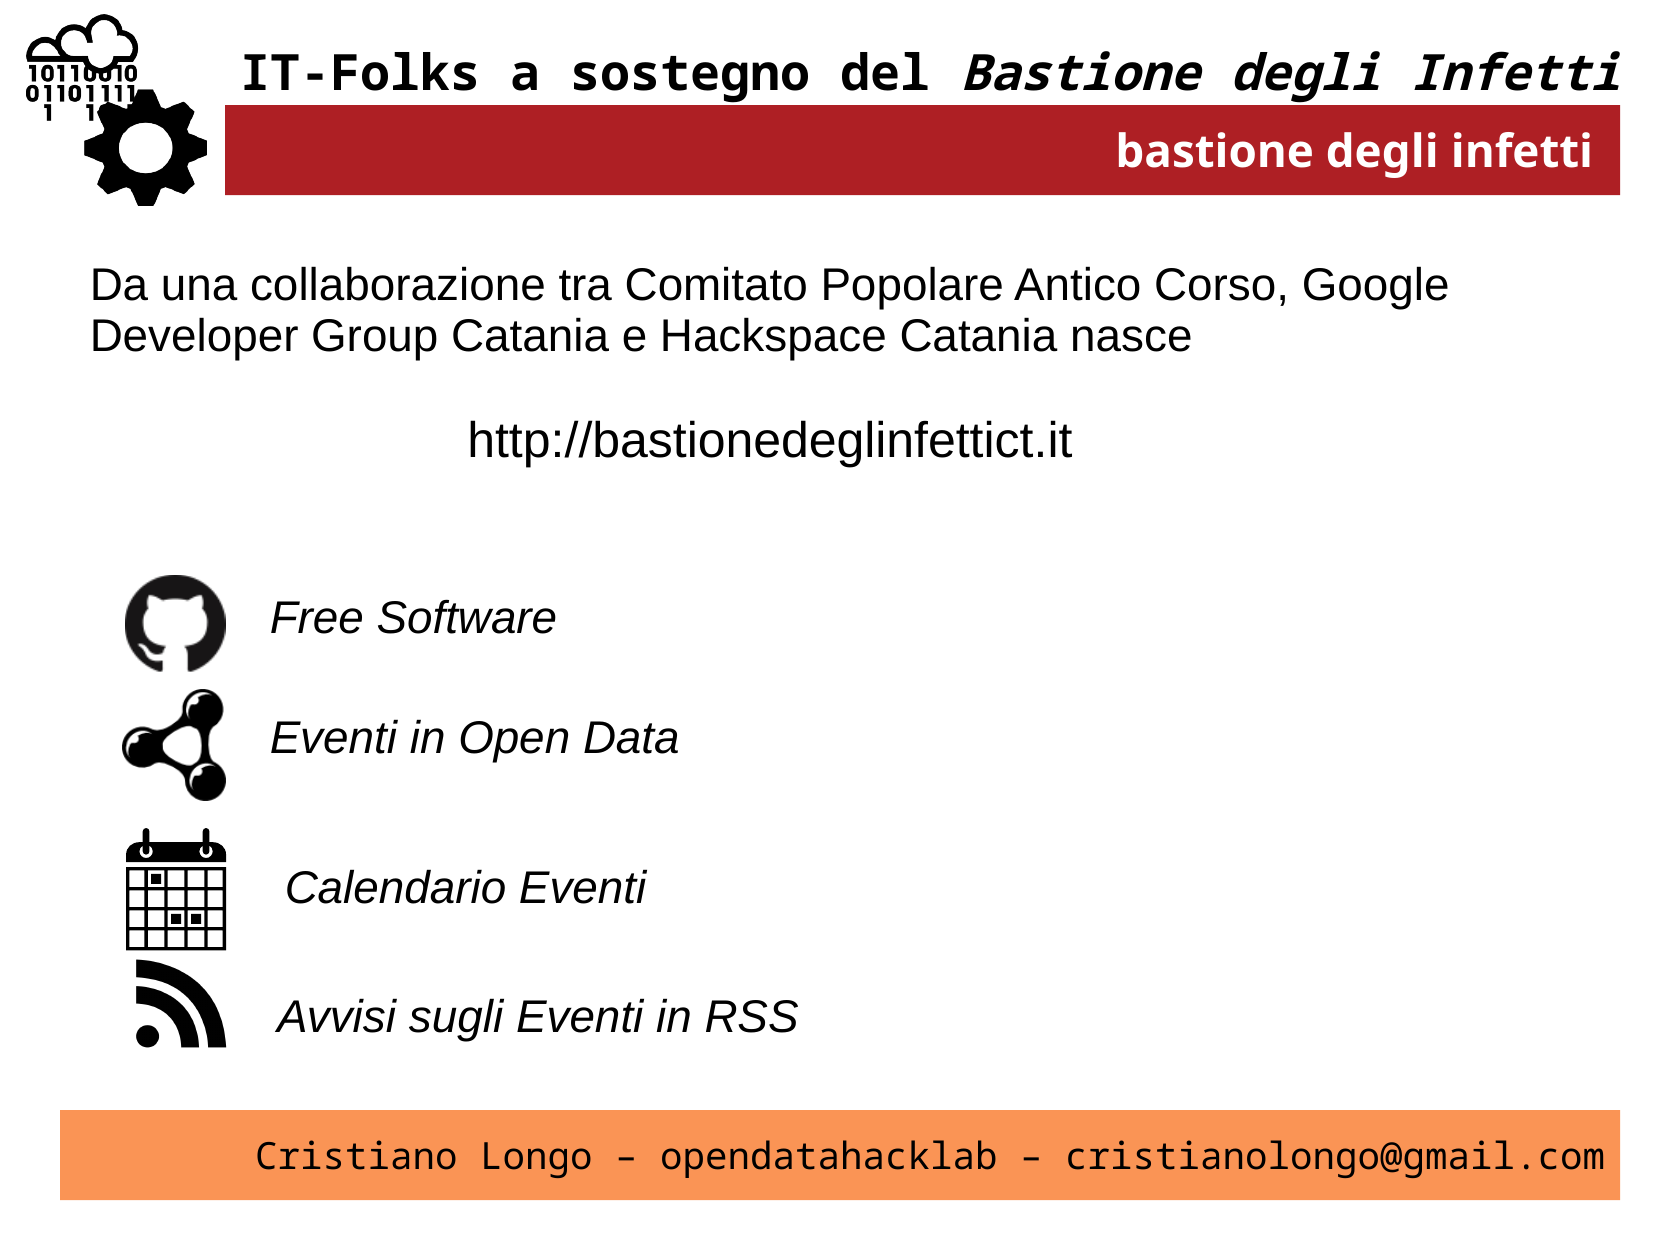

IT-Folks a sostegno del Bastione degli Infetti
bastione degli infetti
Da una collaborazione tra Comitato Popolare Antico Corso, Google Developer Group Catania e Hackspace Catania nasce
http://bastionedeglinfettict.it
Free Software
Eventi in Open Data
Calendario Eventi
Avvisi sugli Eventi in RSS
Cristiano Longo – opendatahacklab – cristianolongo@gmail.com